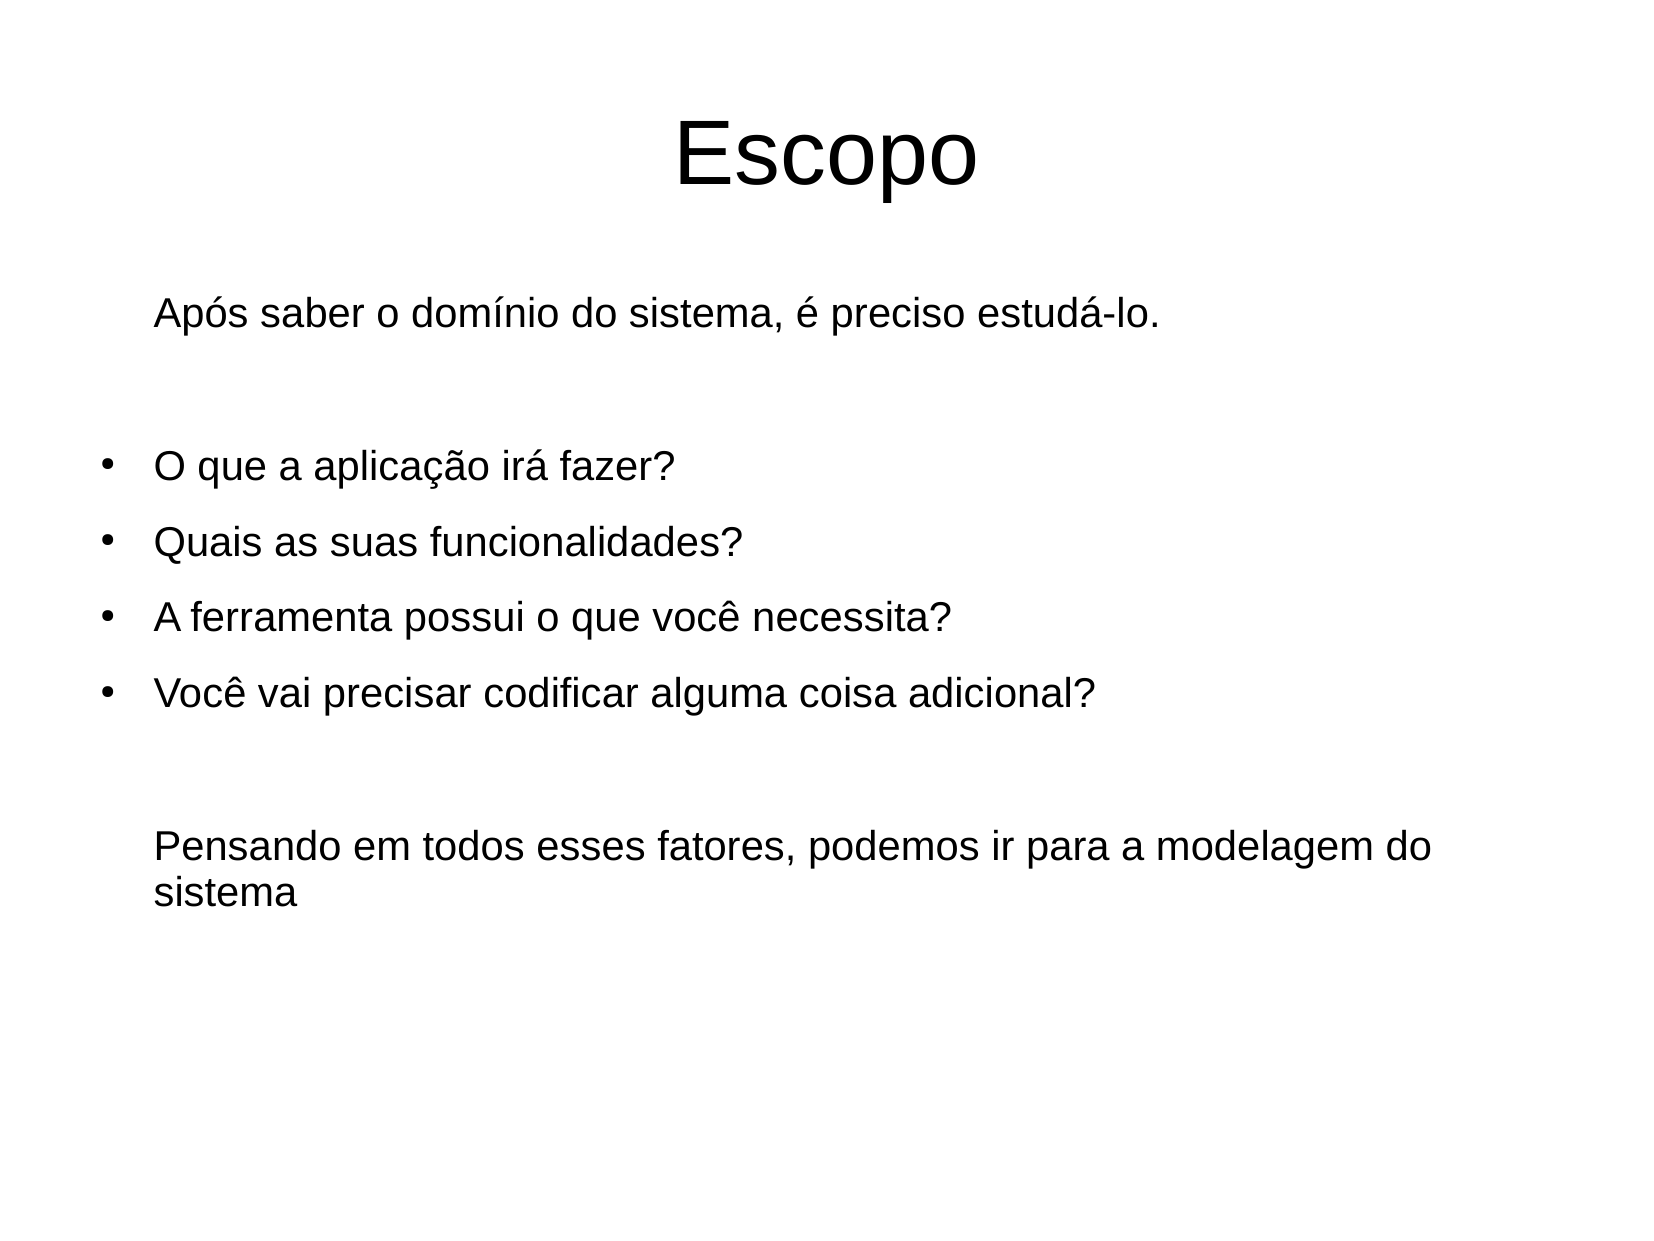

# Escopo
Após saber o domínio do sistema, é preciso estudá-lo.
O que a aplicação irá fazer?
Quais as suas funcionalidades?
A ferramenta possui o que você necessita?
Você vai precisar codificar alguma coisa adicional?
Pensando em todos esses fatores, podemos ir para a modelagem do sistema